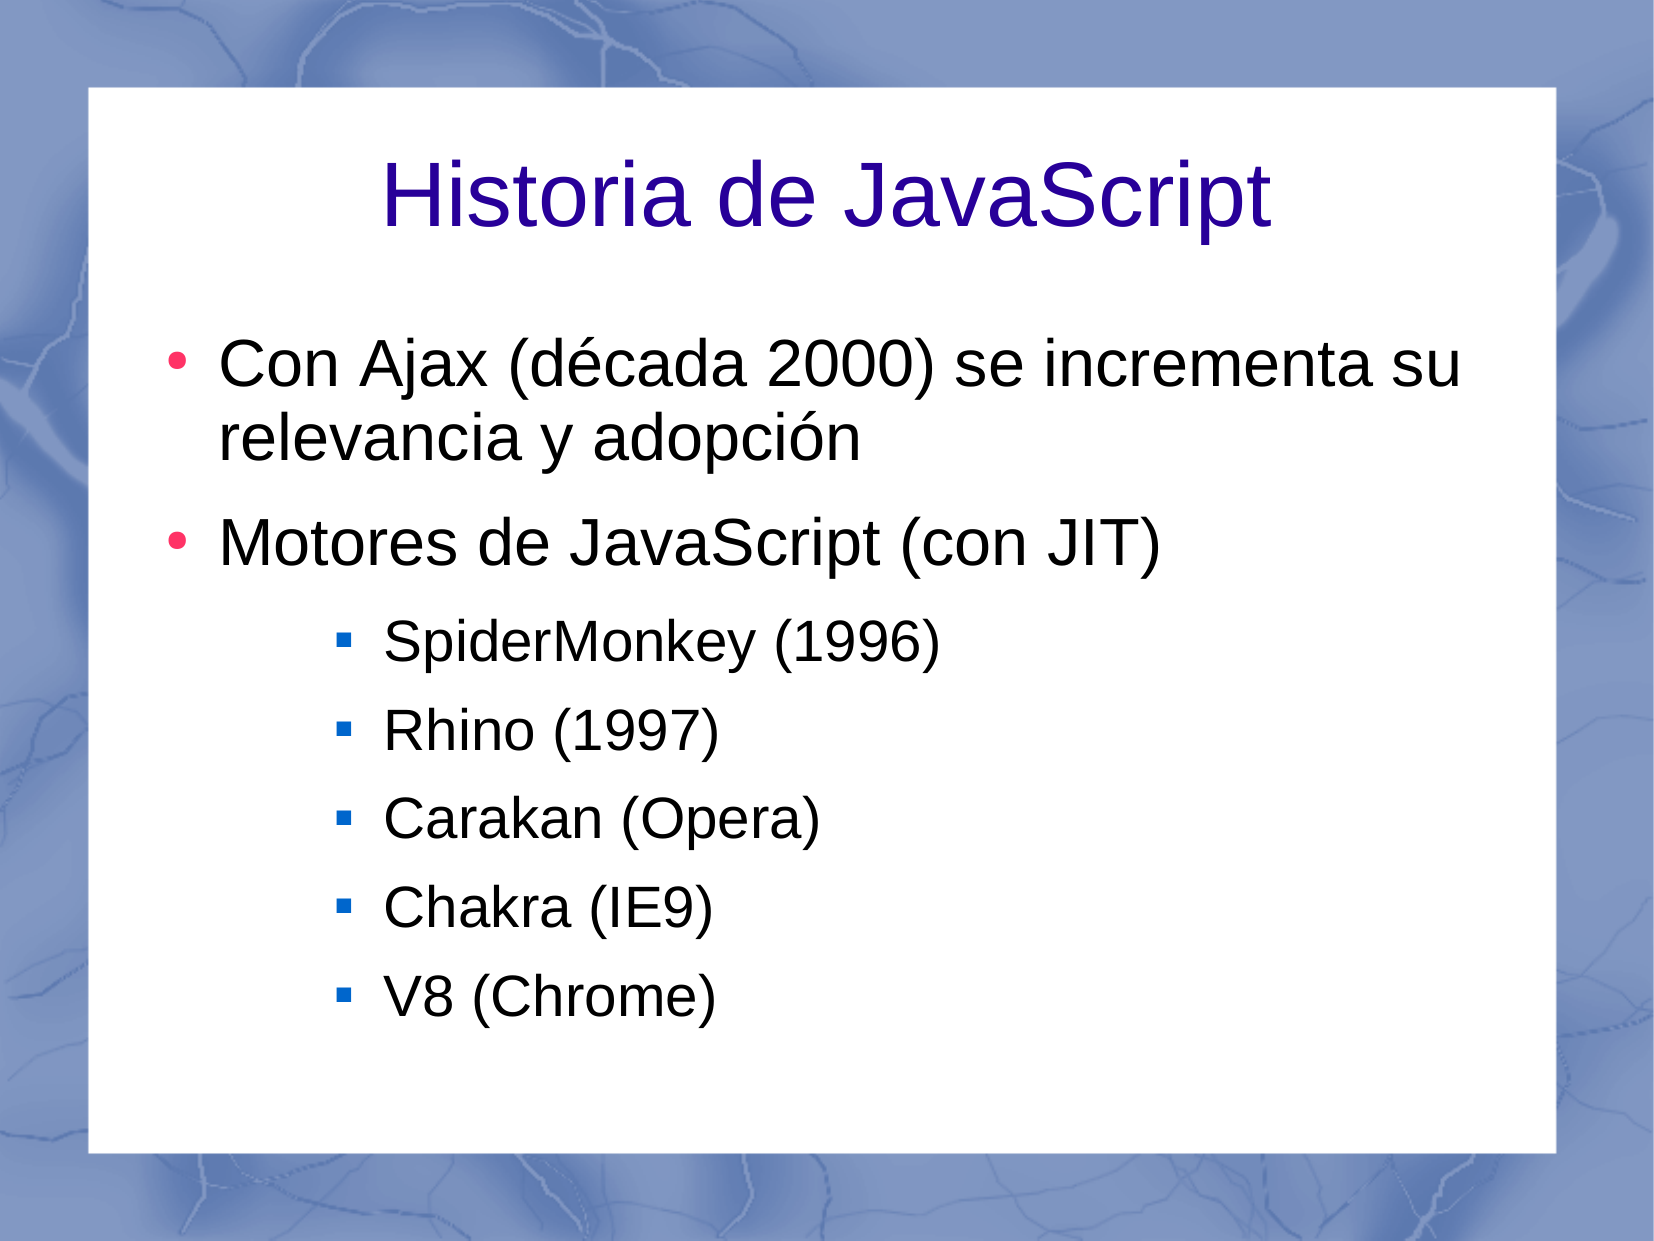

# Historia de JavaScript
Con Ajax (década 2000) se incrementa su relevancia y adopción
Motores de JavaScript (con JIT)
SpiderMonkey (1996)
Rhino (1997)
Carakan (Opera)
Chakra (IE9)
V8 (Chrome)